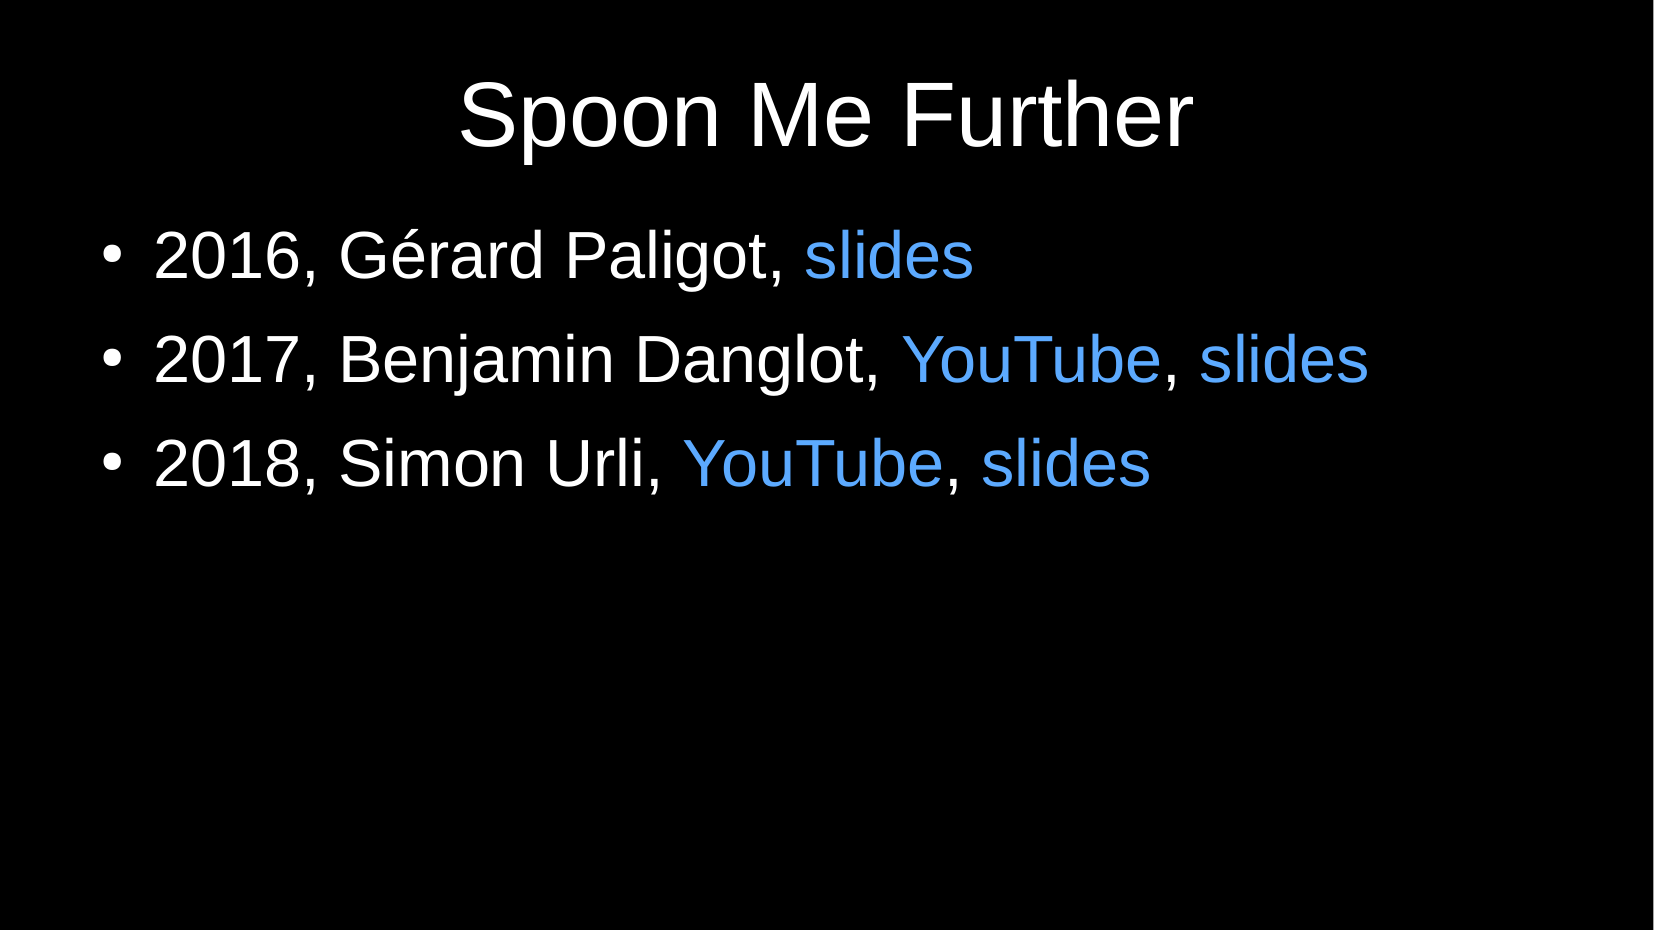

# Spoon Me Further
2016, Gérard Paligot, slides
2017, Benjamin Danglot, YouTube, slides
2018, Simon Urli, YouTube, slides